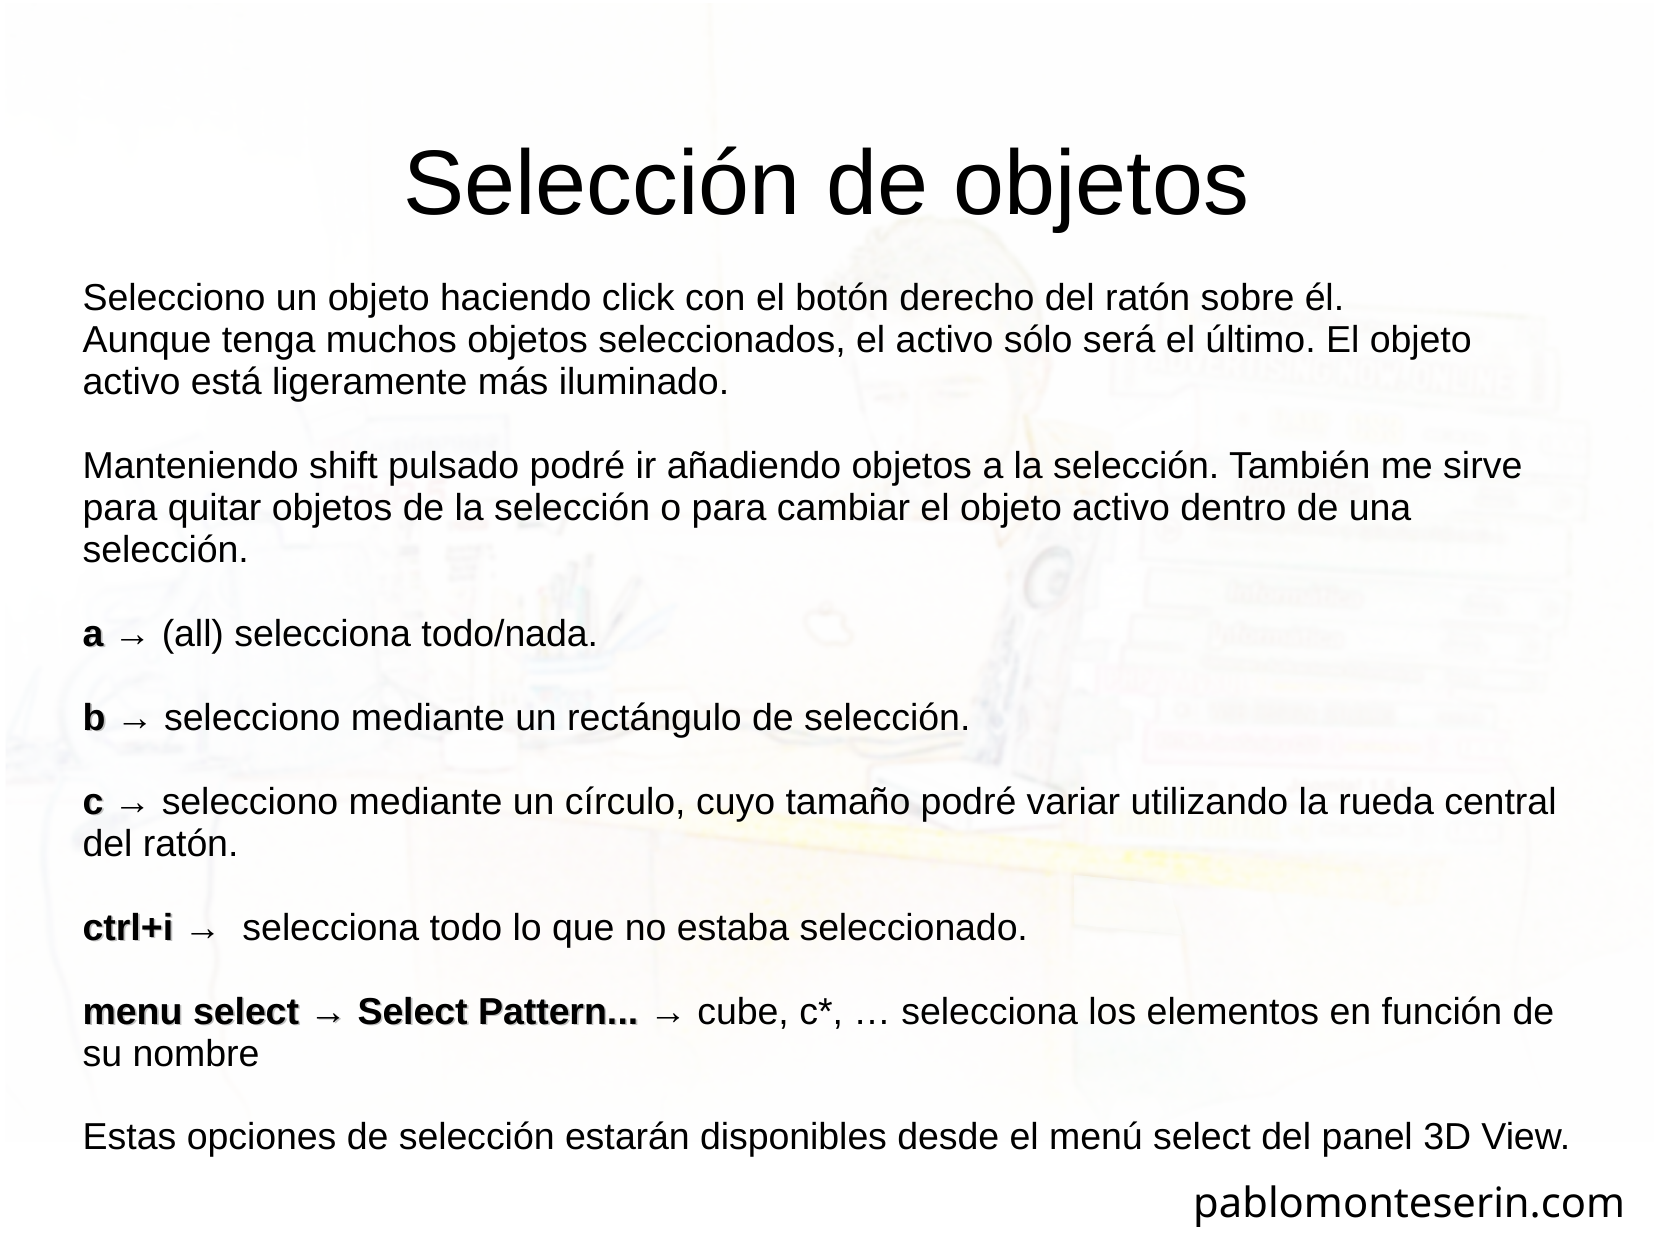

# Selección de objetos
Selecciono un objeto haciendo click con el botón derecho del ratón sobre él.
Aunque tenga muchos objetos seleccionados, el activo sólo será el último. El objeto activo está ligeramente más iluminado.
Manteniendo shift pulsado podré ir añadiendo objetos a la selección. También me sirve para quitar objetos de la selección o para cambiar el objeto activo dentro de una selección.
a → (all) selecciona todo/nada.
b → selecciono mediante un rectángulo de selección.
c → selecciono mediante un círculo, cuyo tamaño podré variar utilizando la rueda central del ratón.
ctrl+i → selecciona todo lo que no estaba seleccionado.
menu select → Select Pattern... → cube, c*, … selecciona los elementos en función de su nombre
Estas opciones de selección estarán disponibles desde el menú select del panel 3D View.